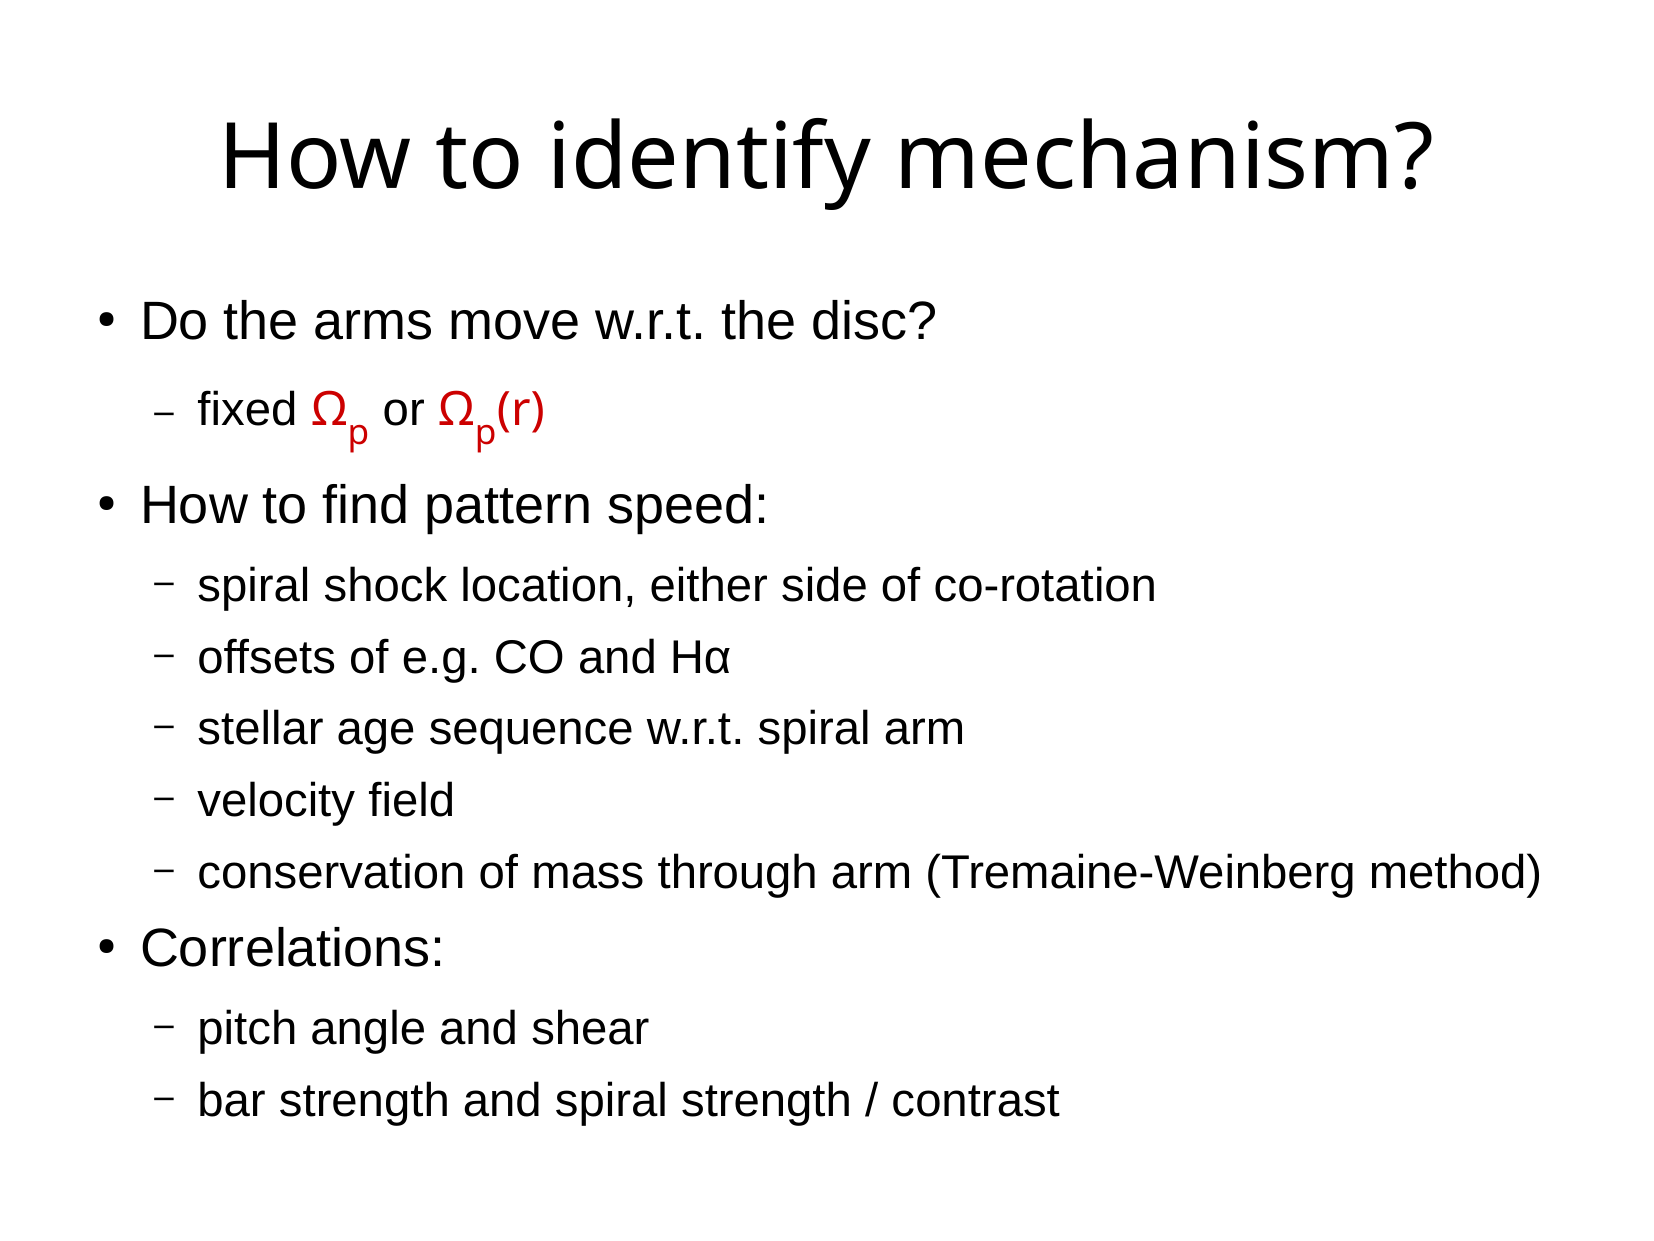

# How to identify mechanism?
Do the arms move w.r.t. the disc?
fixed Ωp or Ωp(r)
How to find pattern speed:
spiral shock location, either side of co-rotation
offsets of e.g. CO and Hα
stellar age sequence w.r.t. spiral arm
velocity field
conservation of mass through arm (Tremaine-Weinberg method)
Correlations:
pitch angle and shear
bar strength and spiral strength / contrast